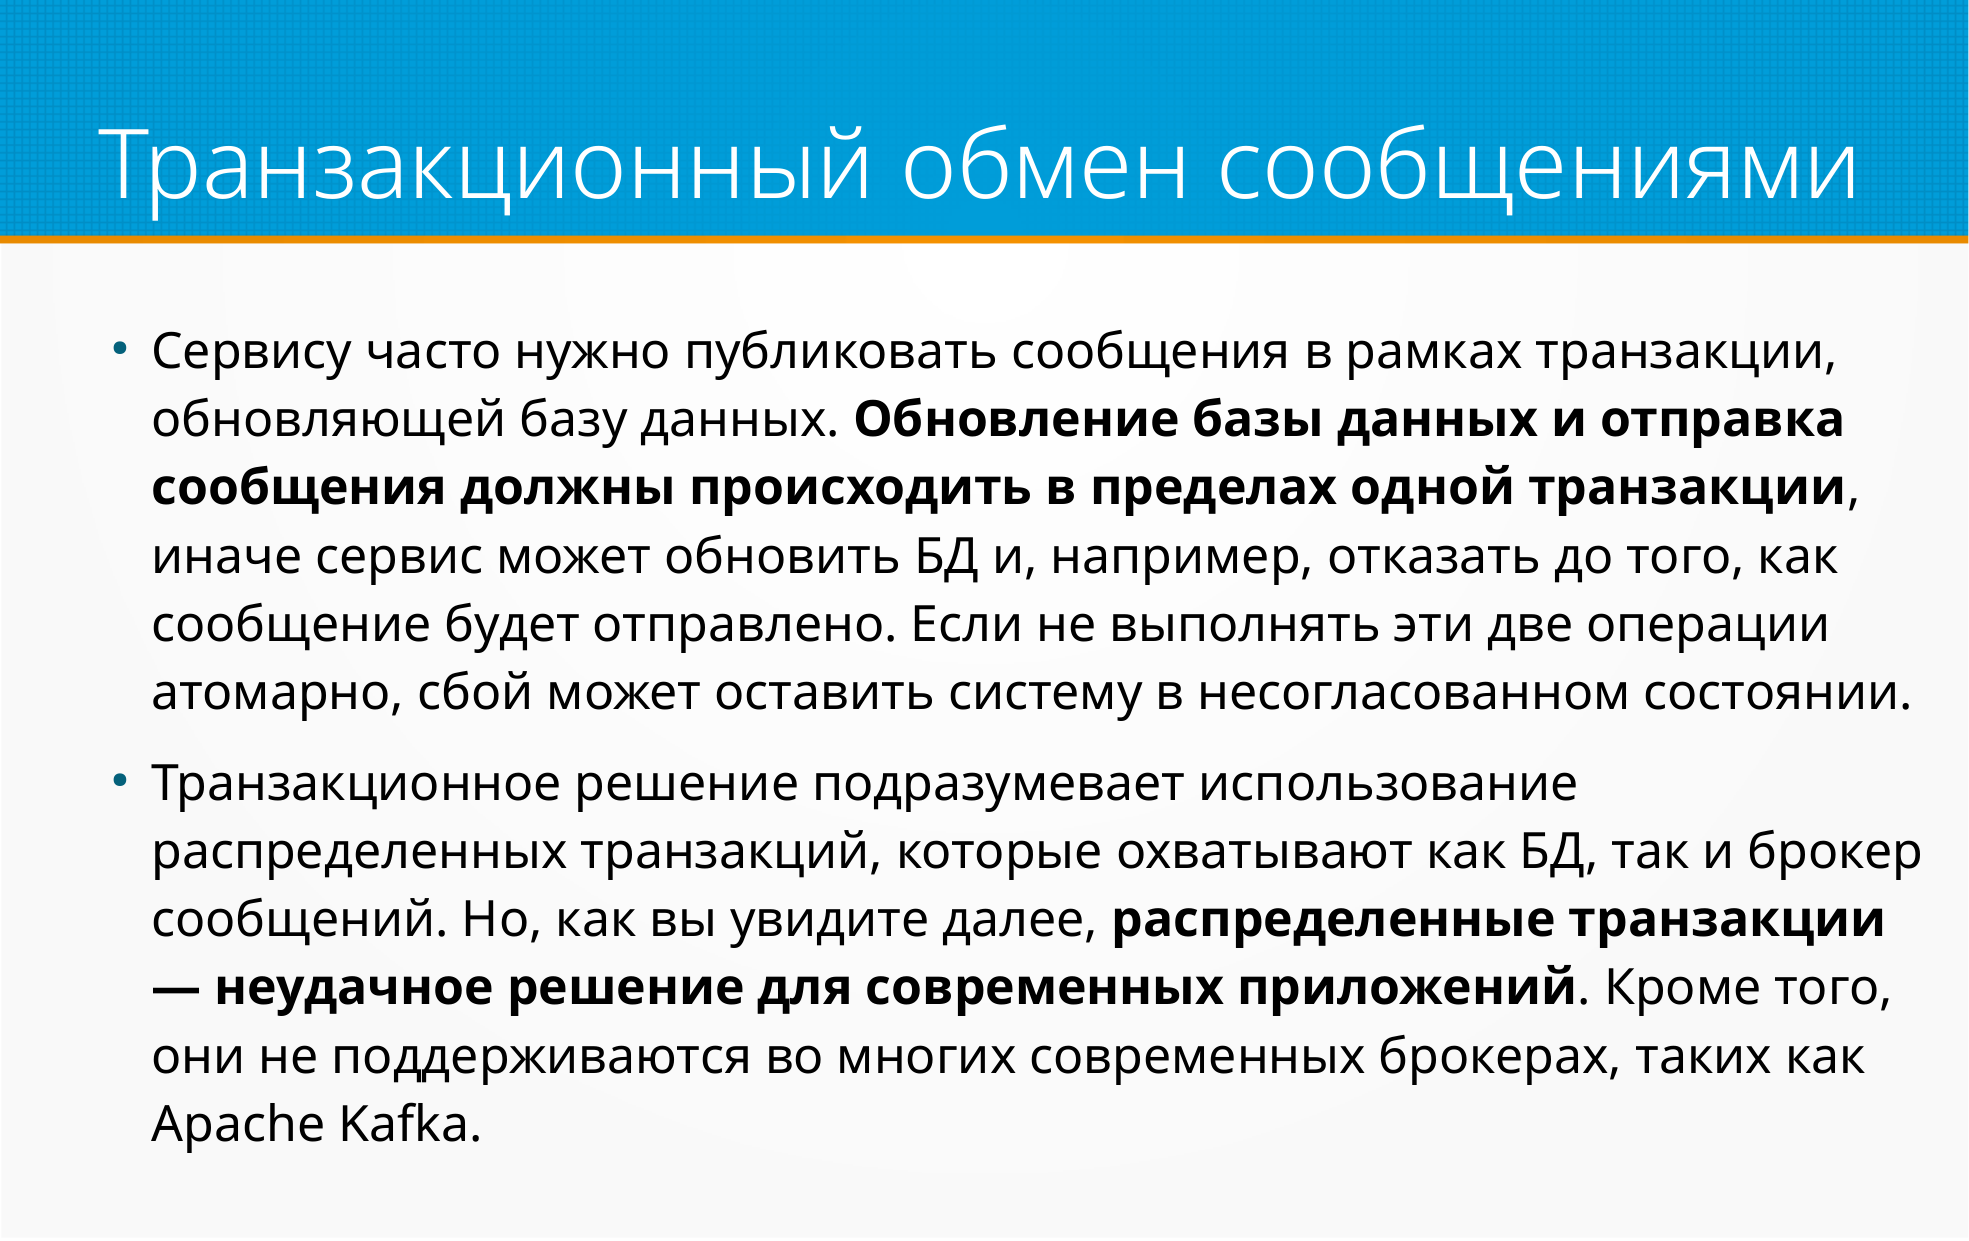

# Транзакционный обмен сообщениями
Сервису часто нужно публиковать сообщения в рамках транзакции, обновляющей базу данных. Обновление базы данных и отправка сообщения должны происходить в пределах одной транзакции, иначе сервис может обновить БД и, например, отказать до того, как сообщение будет отправлено. Если не выполнять эти две операции атомарно, сбой может оставить систему в несогласованном состоянии.
Транзакционное решение подразумевает использование распределенных транзакций, которые охватывают как БД, так и брокер сообщений. Но, как вы увидите далее, распределенные транзакции — неудачное решение для современных приложений. Кроме того, они не поддерживаются во многих современных брокерах, таких как Apache Kafka.